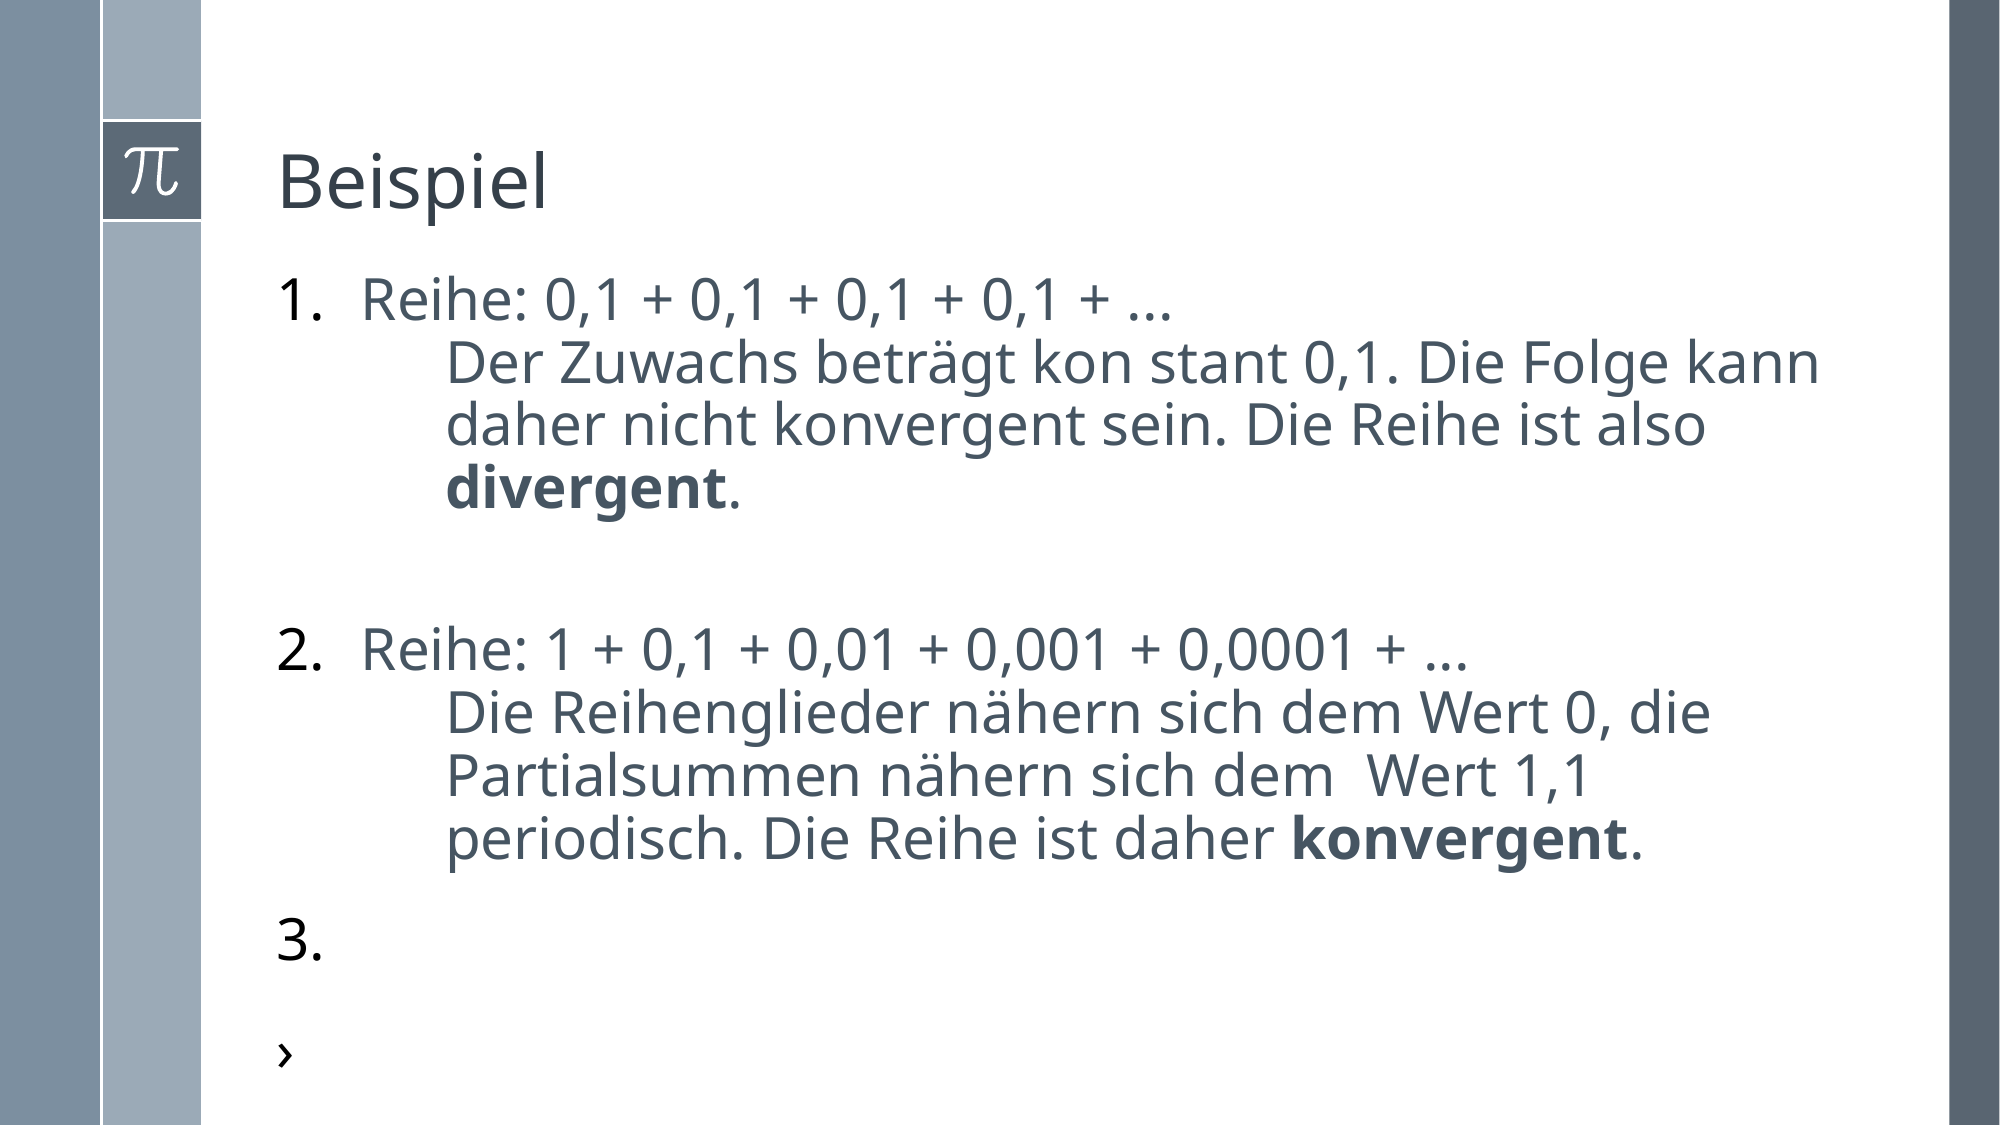

# Beispiel
Reihe: 0,1 + 0,1 + 0,1 + 0,1 + ...
Der Zuwachs beträgt kon stant 0,1. Die Folge kann daher nicht konvergent sein. Die Reihe ist also divergent.
Reihe: 1 + 0,1 + 0,01 + 0,001 + 0,0001 + ...
Die Reihenglieder nähern sich dem Wert 0, die Partialsummen nähern sich dem Wert 1,1 periodisch. Die Reihe ist daher konvergent.